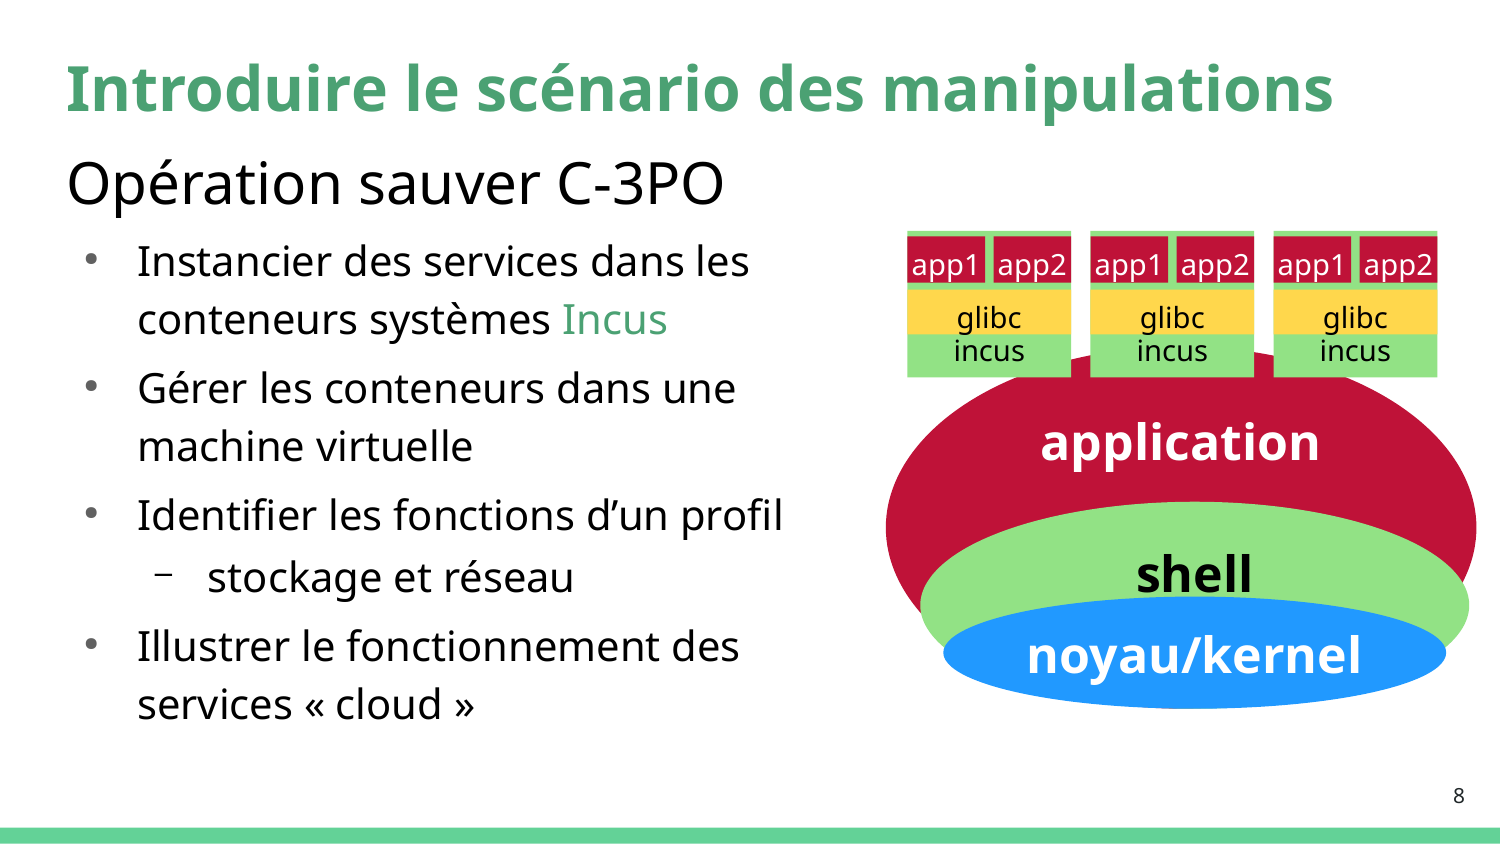

# Introduire le scénario des manipulations
Opération sauver C-3PO
Instancier des services dans les conteneurs systèmes Incus
Gérer les conteneurs dans une machine virtuelle
Identifier les fonctions d’un profil
stockage et réseau
Illustrer le fonctionnement des services « cloud »
incus
incus
incus
app1
app2
app1
app2
app1
app2
glibc
glibc
glibc
application
shell
noyau/kernel